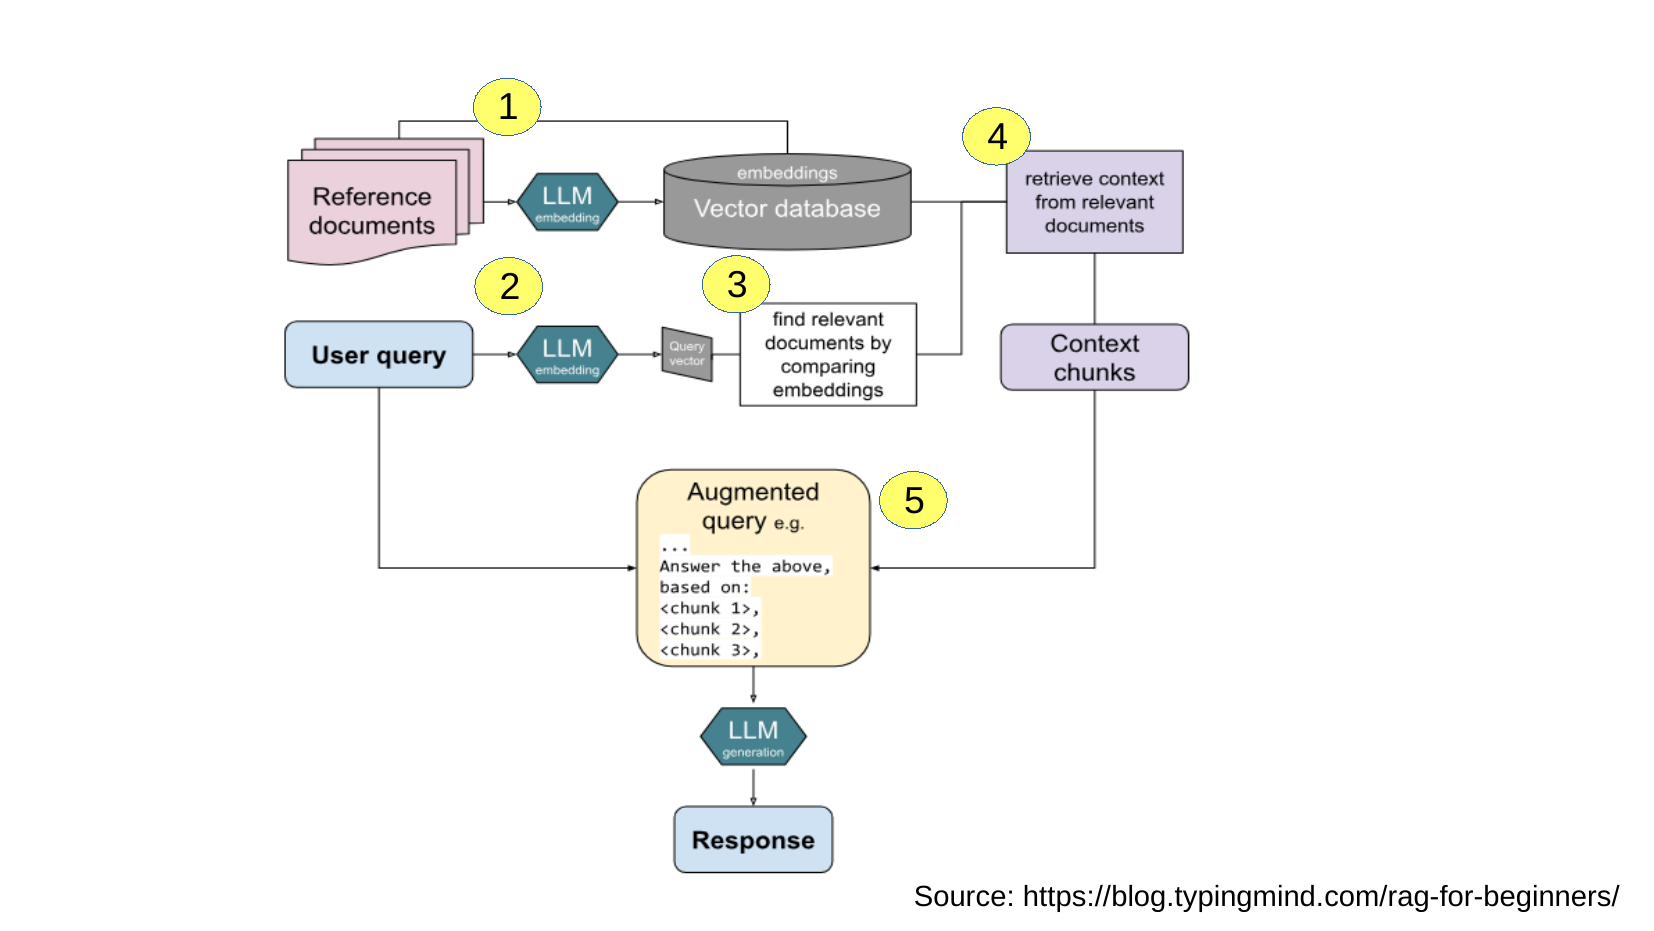

1
4
3
2
5
Source: https://blog.typingmind.com/rag-for-beginners/